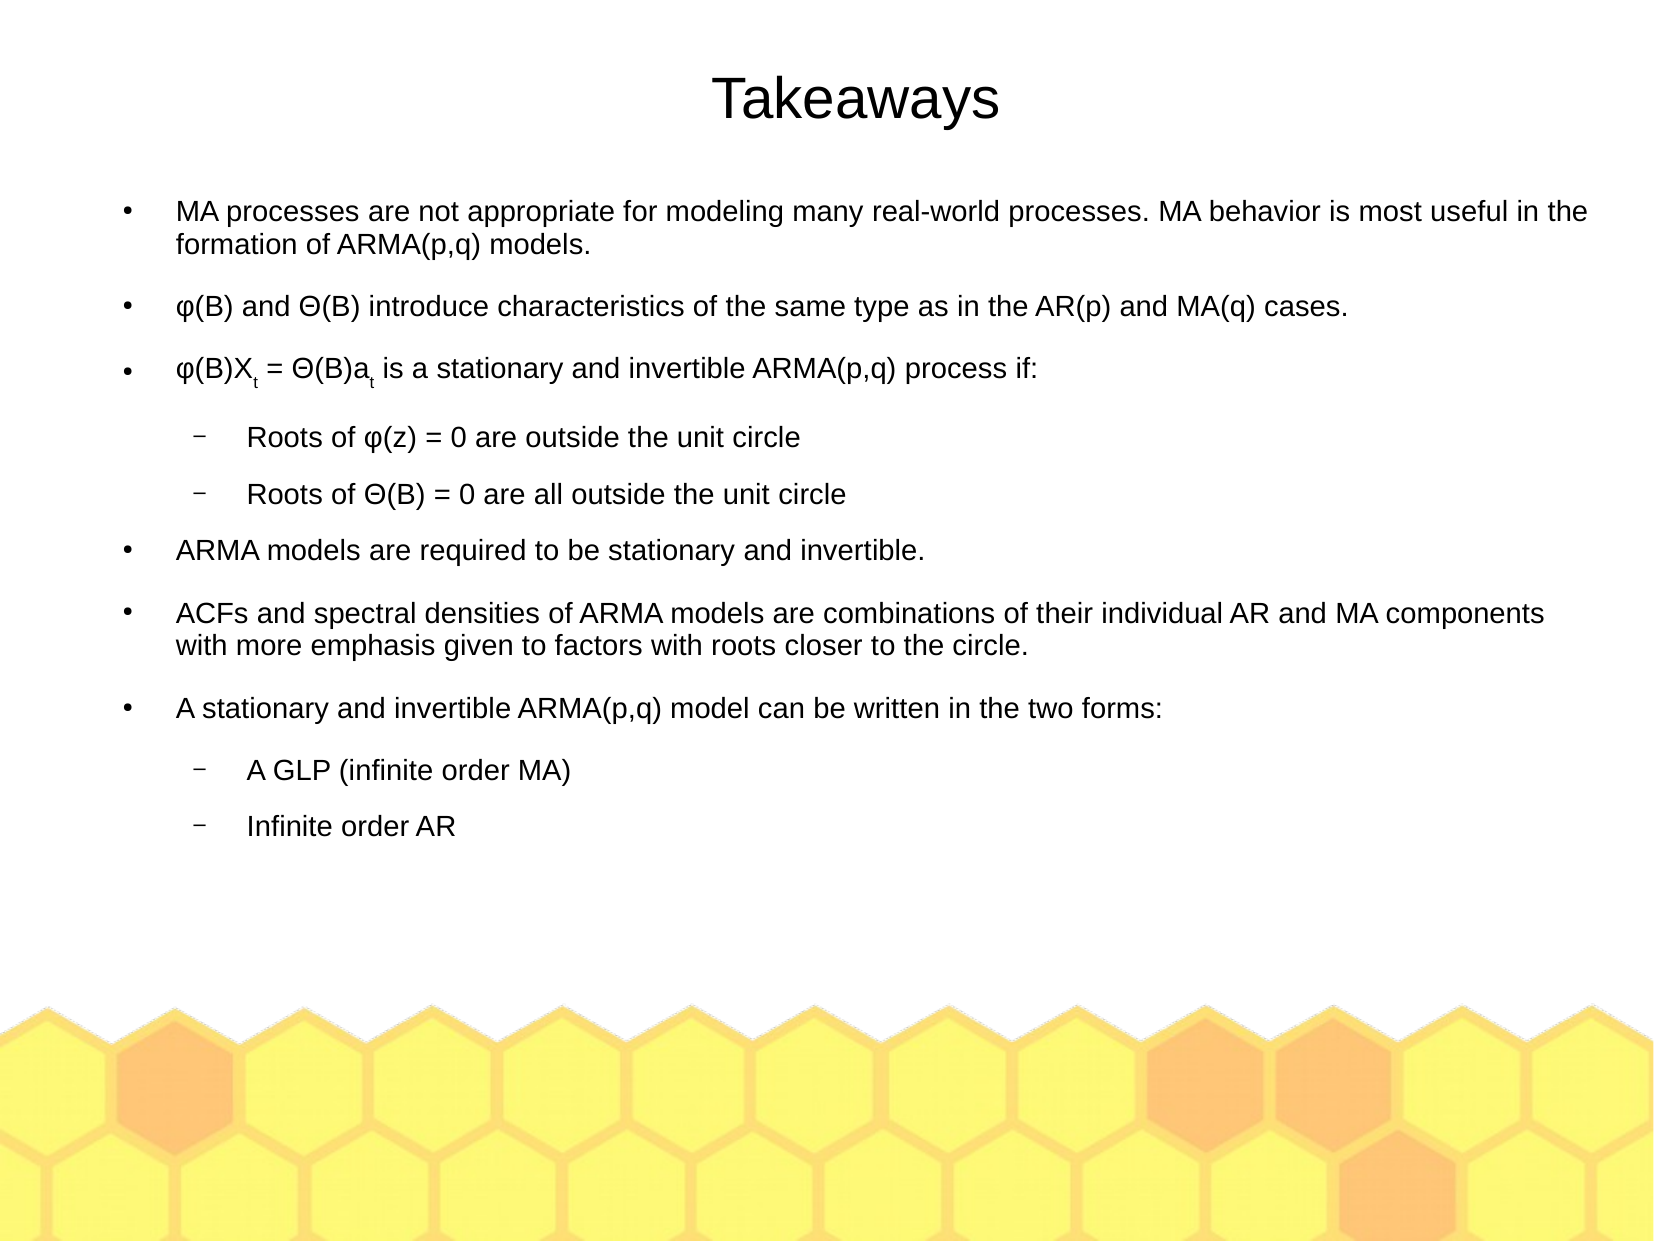

# Takeaways
MA processes are not appropriate for modeling many real-world processes. MA behavior is most useful in the formation of ARMA(p,q) models.
φ(B) and Θ(B) introduce characteristics of the same type as in the AR(p) and MA(q) cases.
φ(B)Xt = Θ(B)at is a stationary and invertible ARMA(p,q) process if:
Roots of φ(z) = 0 are outside the unit circle
Roots of Θ(B) = 0 are all outside the unit circle
ARMA models are required to be stationary and invertible.
ACFs and spectral densities of ARMA models are combinations of their individual AR and MA components with more emphasis given to factors with roots closer to the circle.
A stationary and invertible ARMA(p,q) model can be written in the two forms:
A GLP (infinite order MA)
Infinite order AR